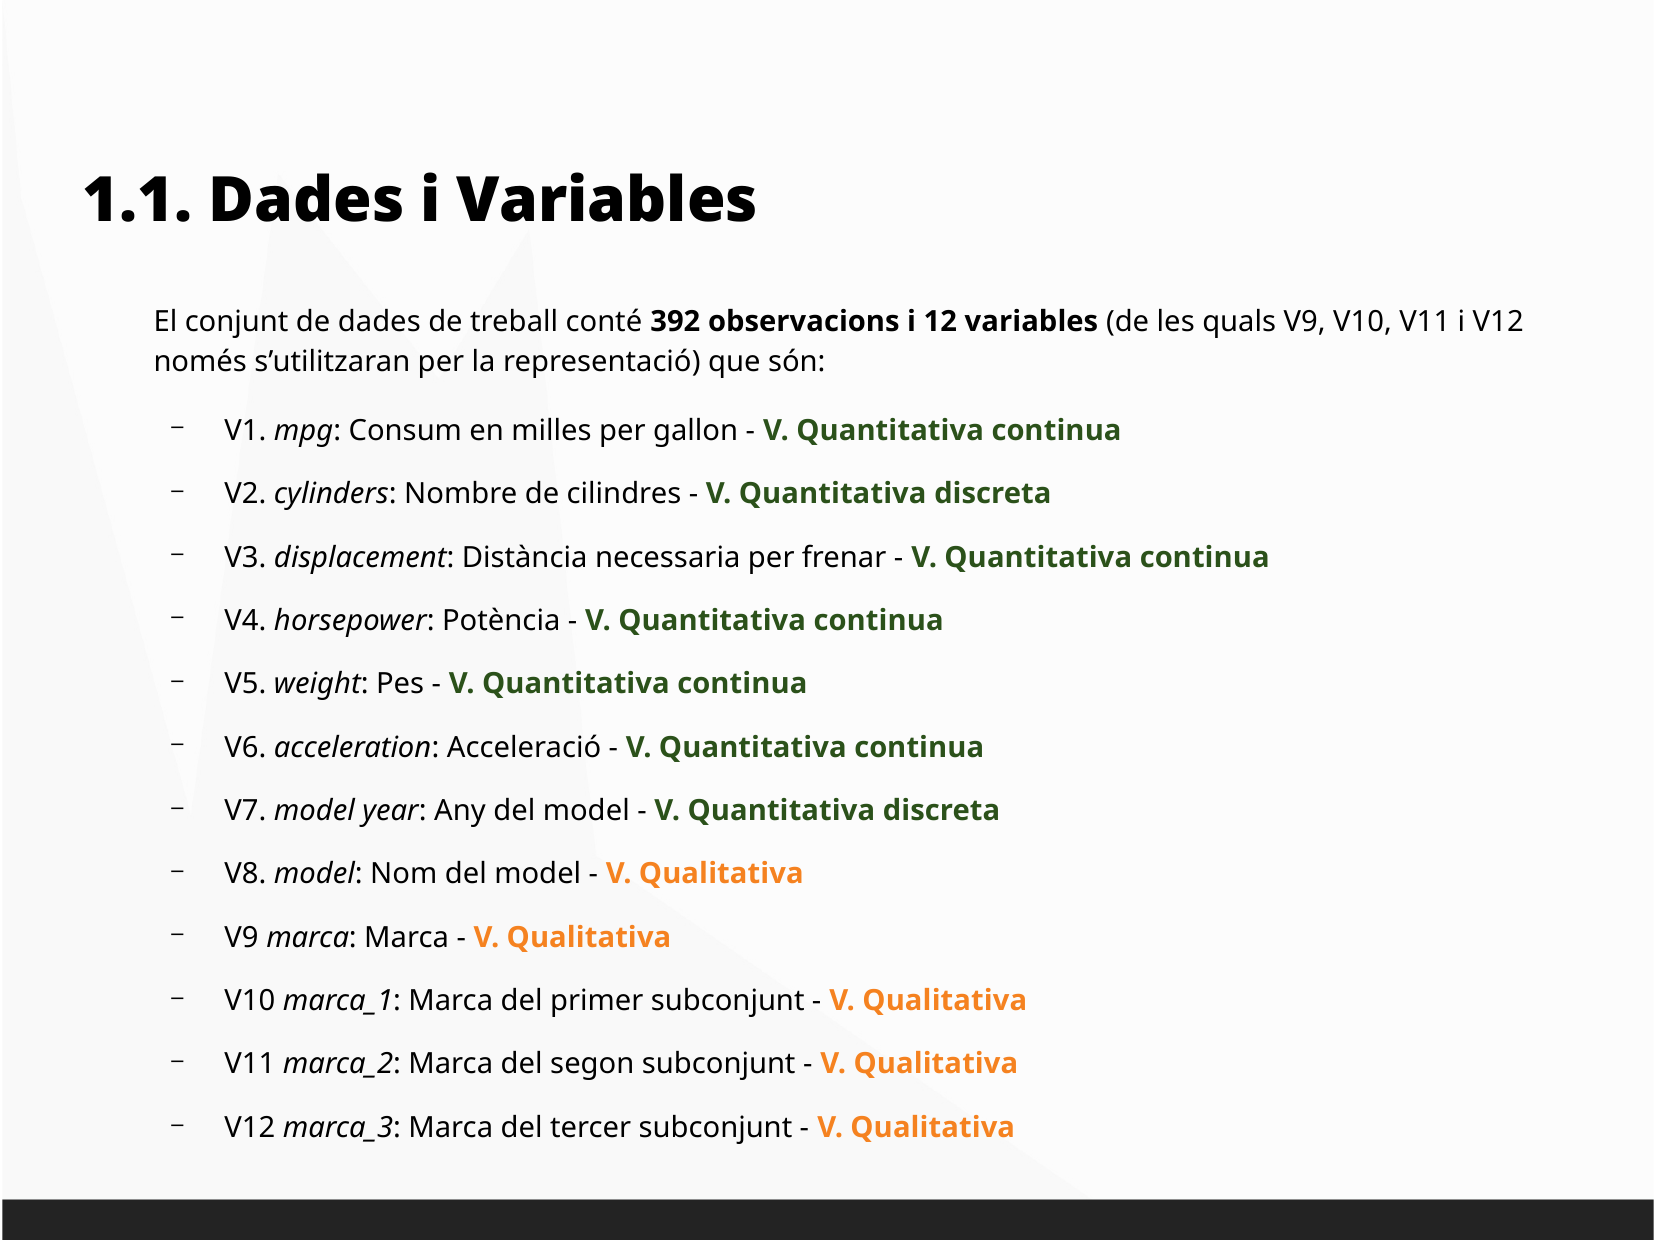

# 1.1. Dades i Variables
El conjunt de dades de treball conté 392 observacions i 12 variables (de les quals V9, V10, V11 i V12 només s’utilitzaran per la representació) que són:
V1. mpg: Consum en milles per gallon - V. Quantitativa continua
V2. cylinders: Nombre de cilindres - V. Quantitativa discreta
V3. displacement: Distància necessaria per frenar - V. Quantitativa continua
V4. horsepower: Potència - V. Quantitativa continua
V5. weight: Pes - V. Quantitativa continua
V6. acceleration: Acceleració - V. Quantitativa continua
V7. model year: Any del model - V. Quantitativa discreta
V8. model: Nom del model - V. Qualitativa
V9 marca: Marca - V. Qualitativa
V10 marca_1: Marca del primer subconjunt - V. Qualitativa
V11 marca_2: Marca del segon subconjunt - V. Qualitativa
V12 marca_3: Marca del tercer subconjunt - V. Qualitativa